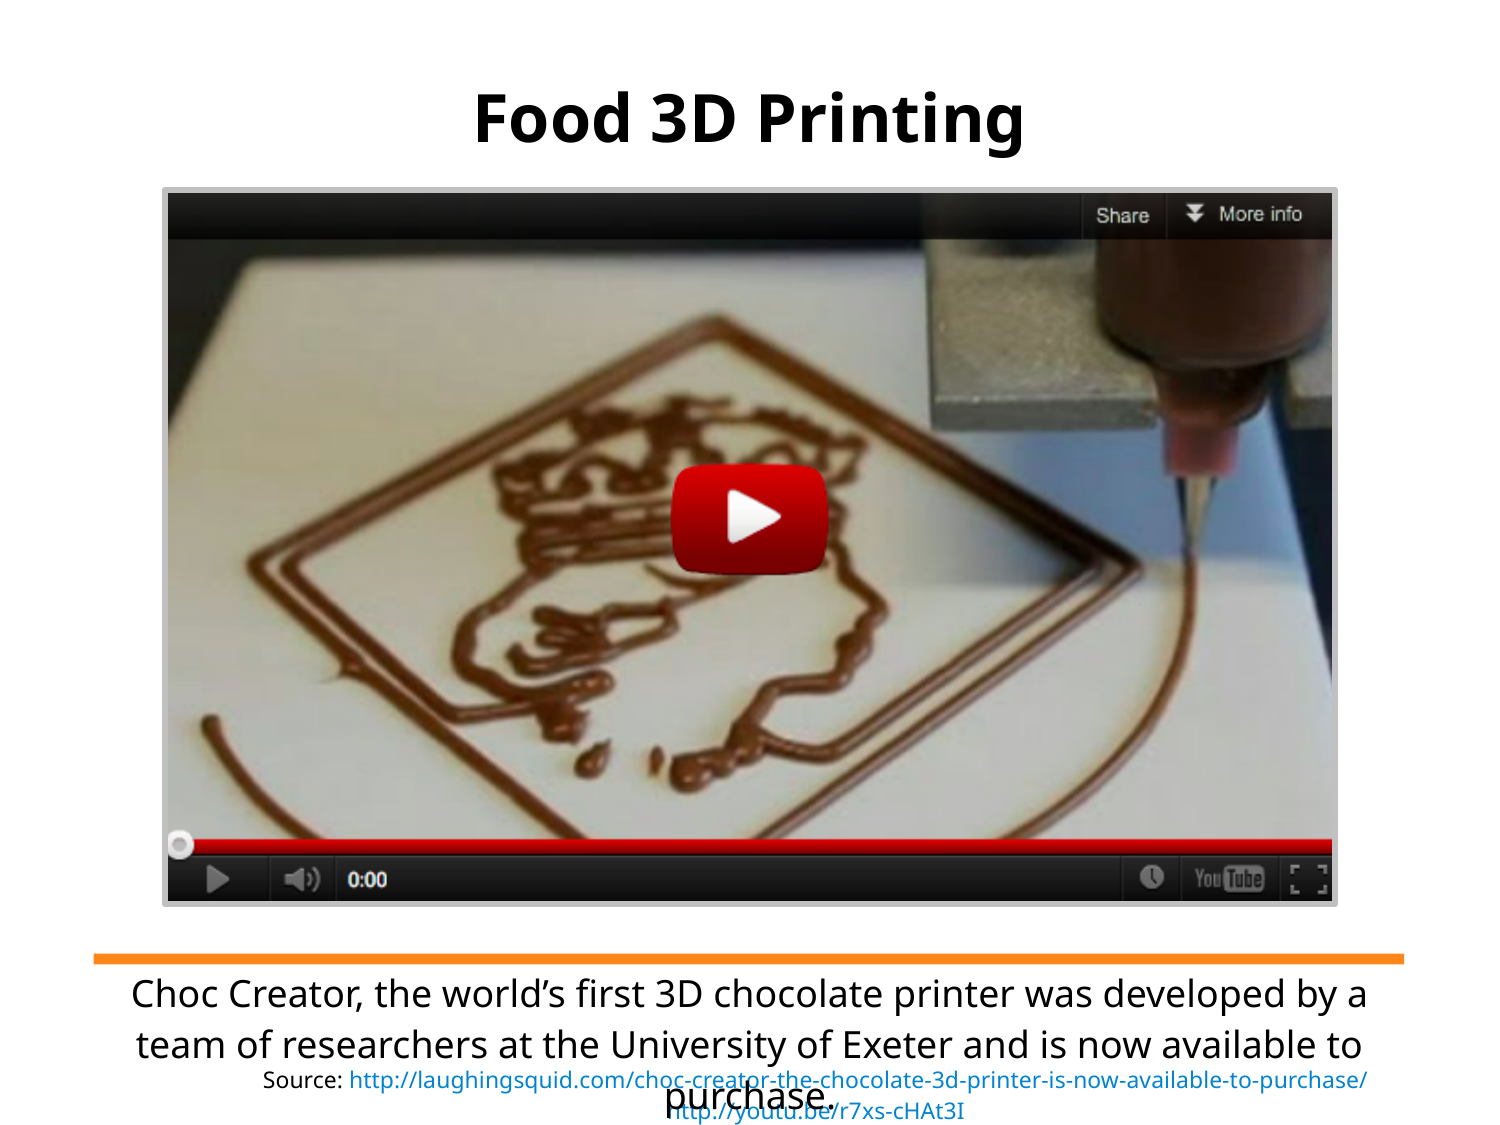

# Food 3D Printing
Choc Creator, the world’s first 3D chocolate printer was developed by a team of researchers at the University of Exeter and is now available to purchase.
Source: http://laughingsquid.com/choc-creator-the-chocolate-3d-printer-is-now-available-to-purchase/
http://youtu.be/r7xs-cHAt3I